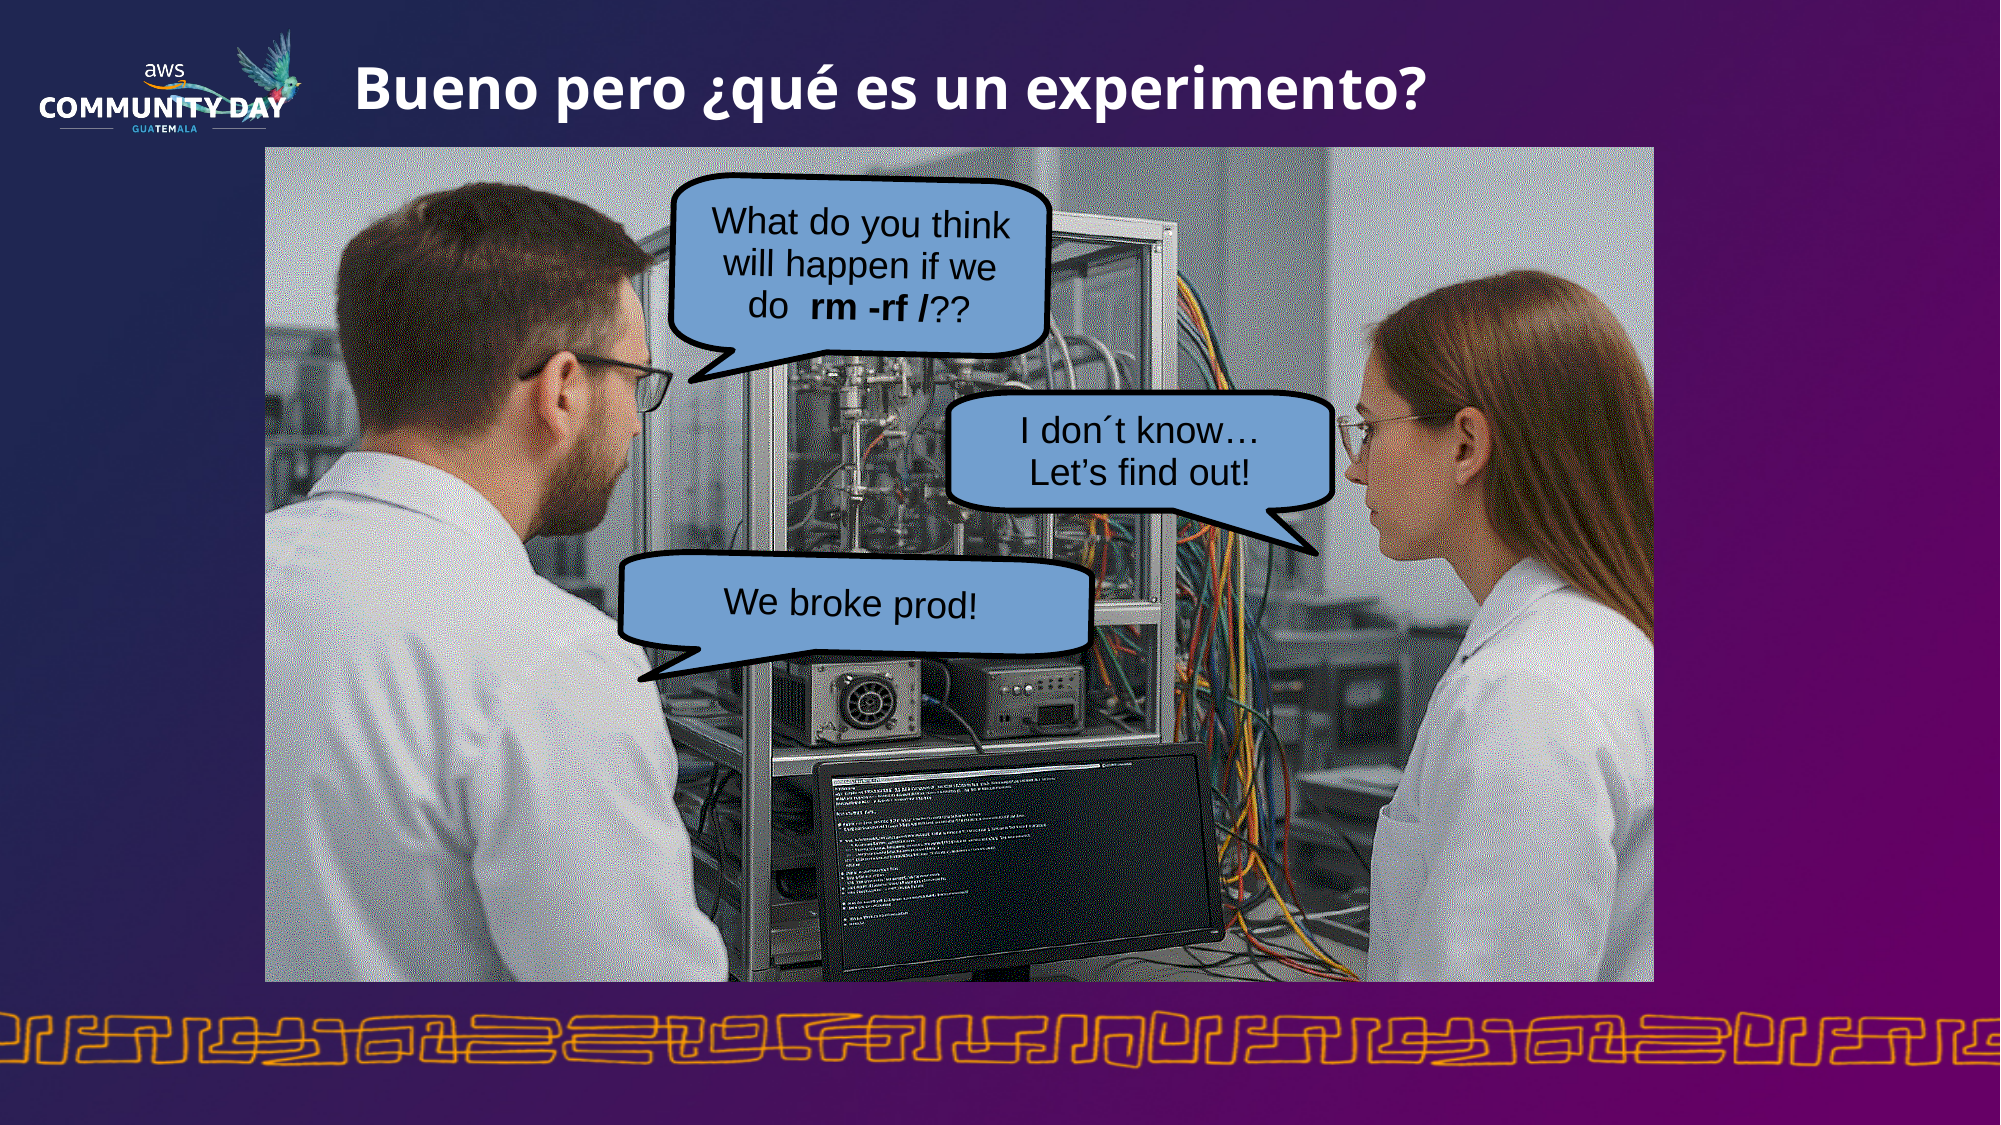

Bueno pero ¿qué es un experimento?
What do you think will happen if we do rm -rf /??
I don´t know… Let’s find out!
We broke prod!